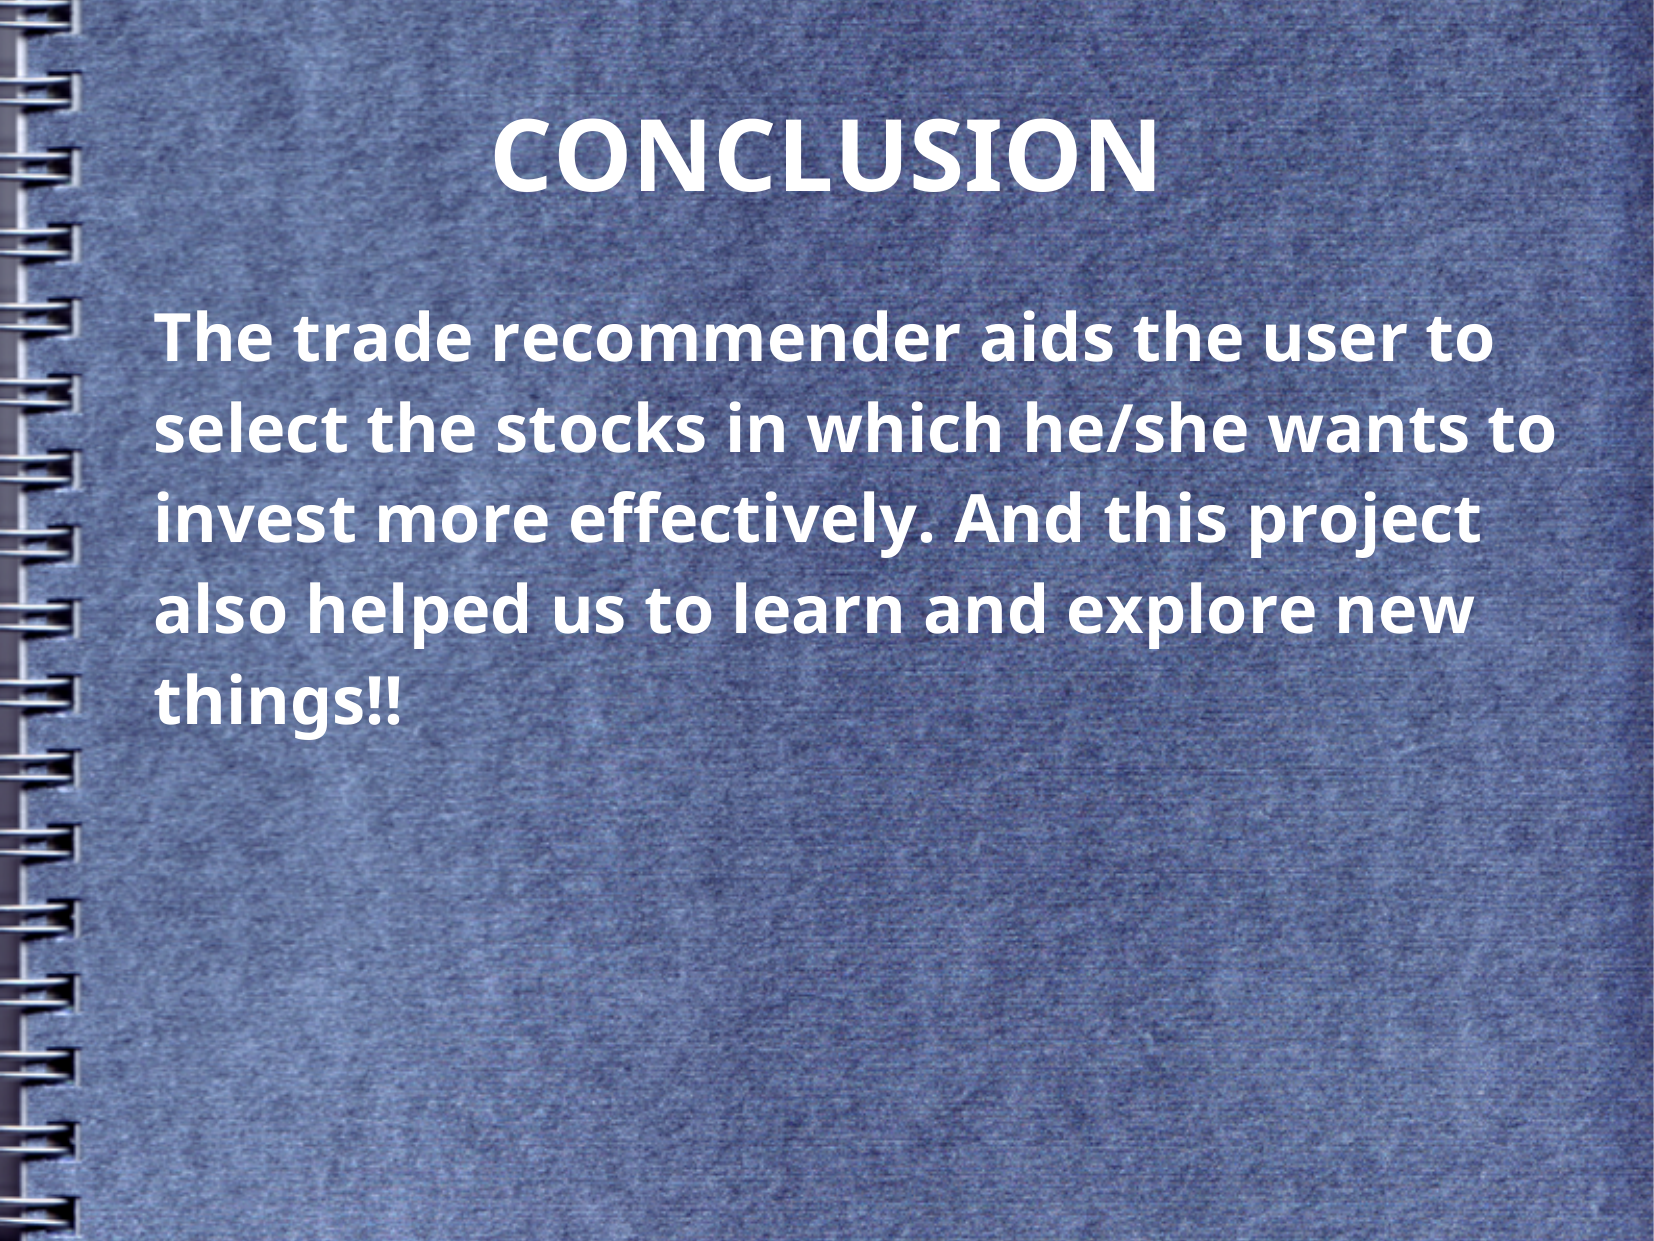

# CONCLUSION
The trade recommender aids the user to select the stocks in which he/she wants to invest more effectively. And this project also helped us to learn and explore new things!!